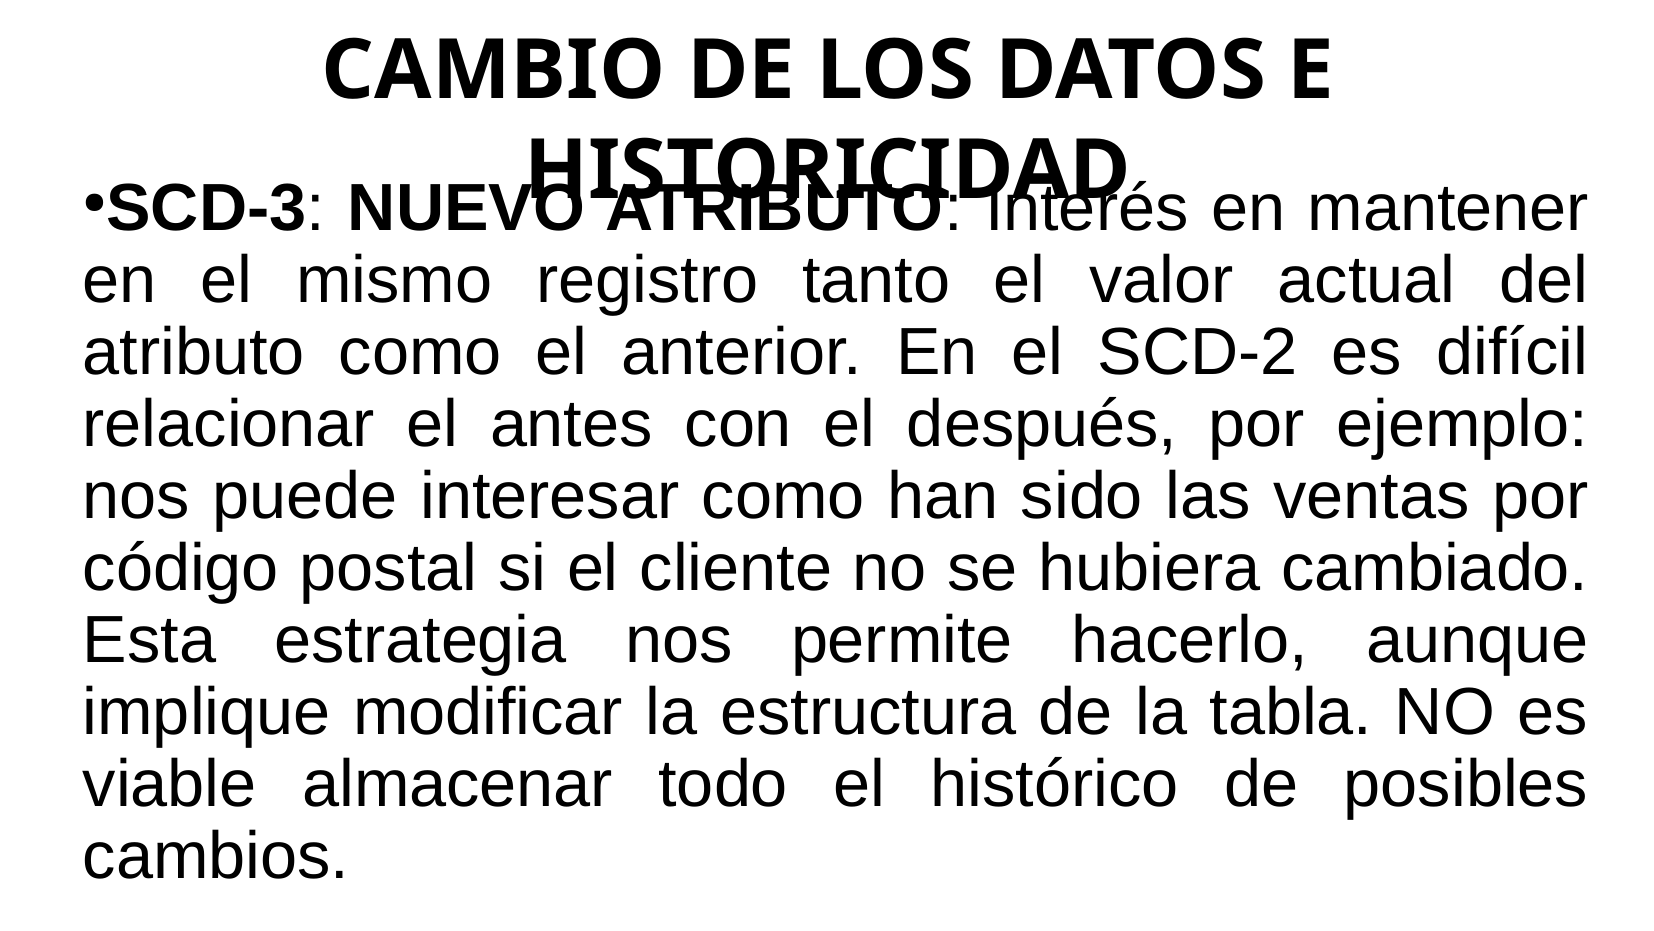

CAMBIO DE LOS DATOS E HISTORICIDAD
# SCD-3: NUEVO ATRIBUTO: Interés en mantener en el mismo registro tanto el valor actual del atributo como el anterior. En el SCD-2 es difícil relacionar el antes con el después, por ejemplo: nos puede interesar como han sido las ventas por código postal si el cliente no se hubiera cambiado. Esta estrategia nos permite hacerlo, aunque implique modificar la estructura de la tabla. NO es viable almacenar todo el histórico de posibles cambios.